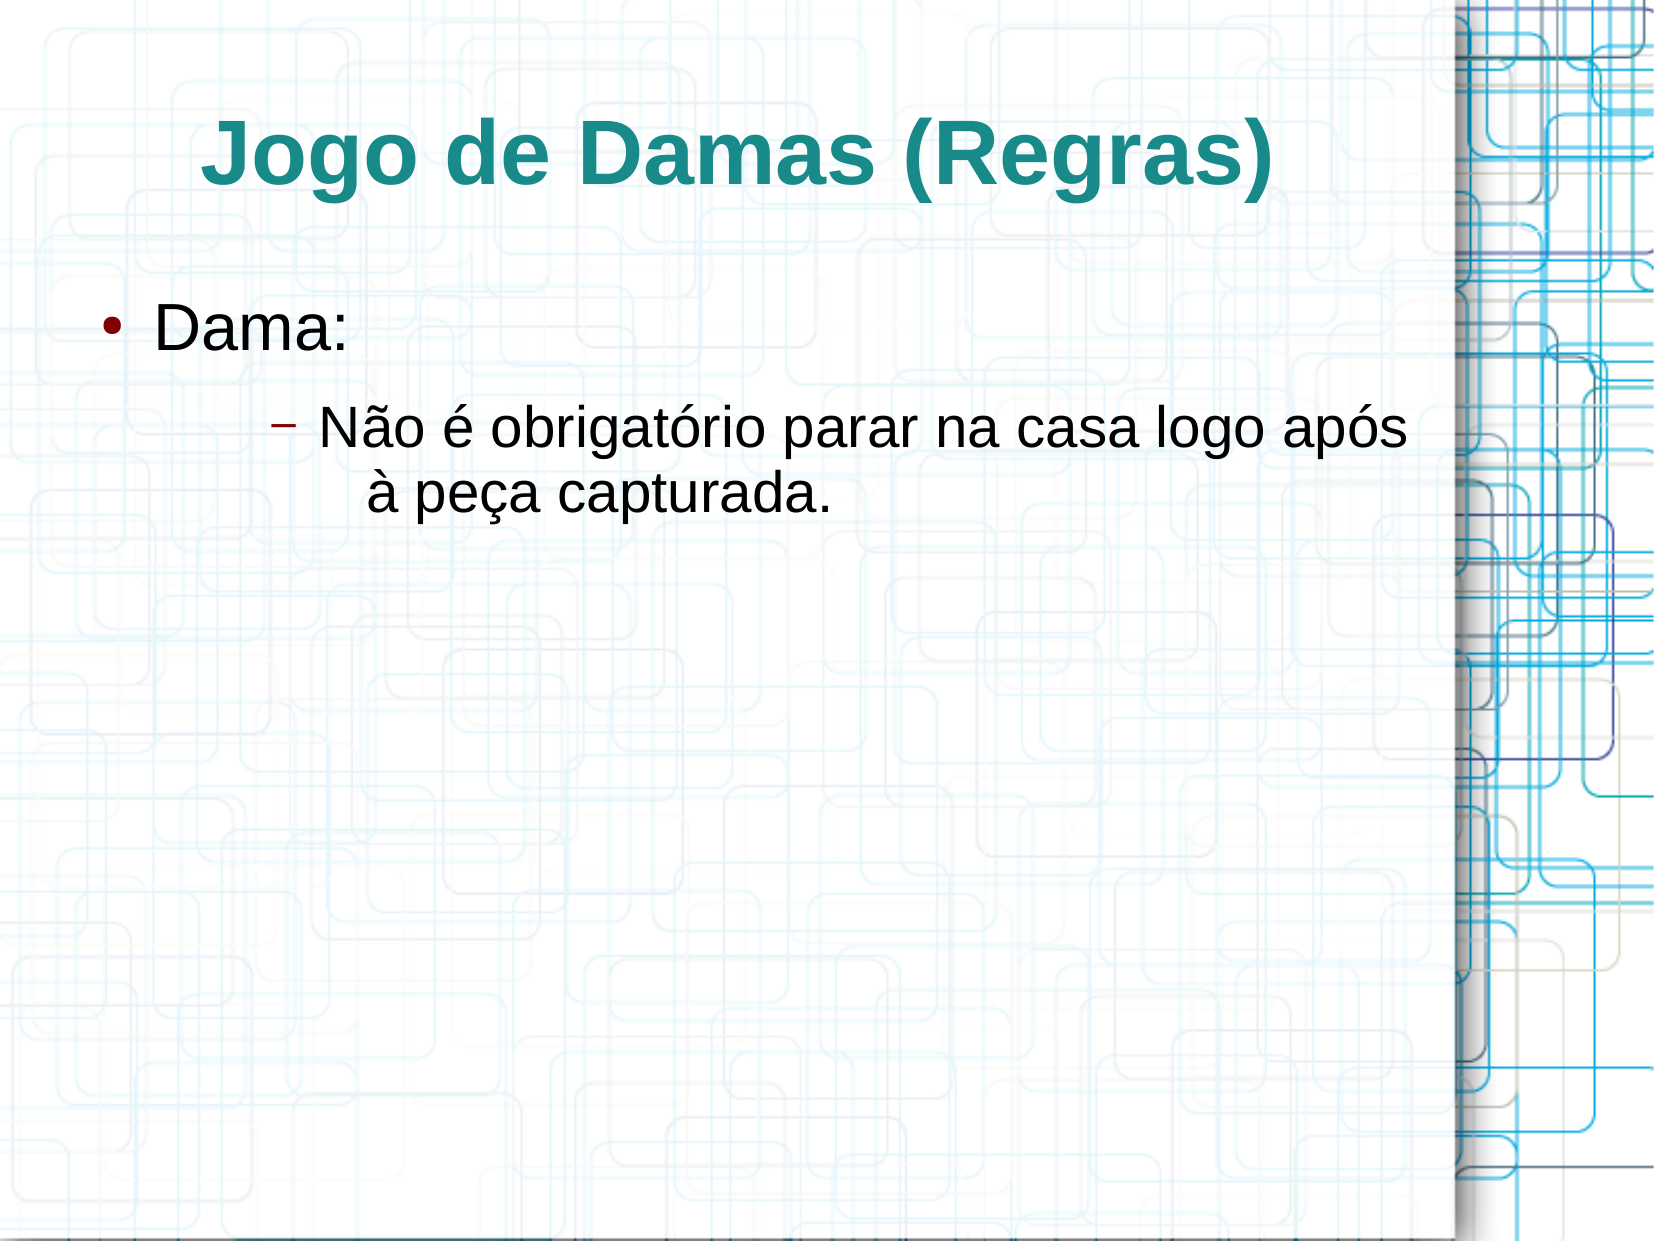

# Jogo de Damas (Regras)
Dama:
Não é obrigatório parar na casa logo após à peça capturada.